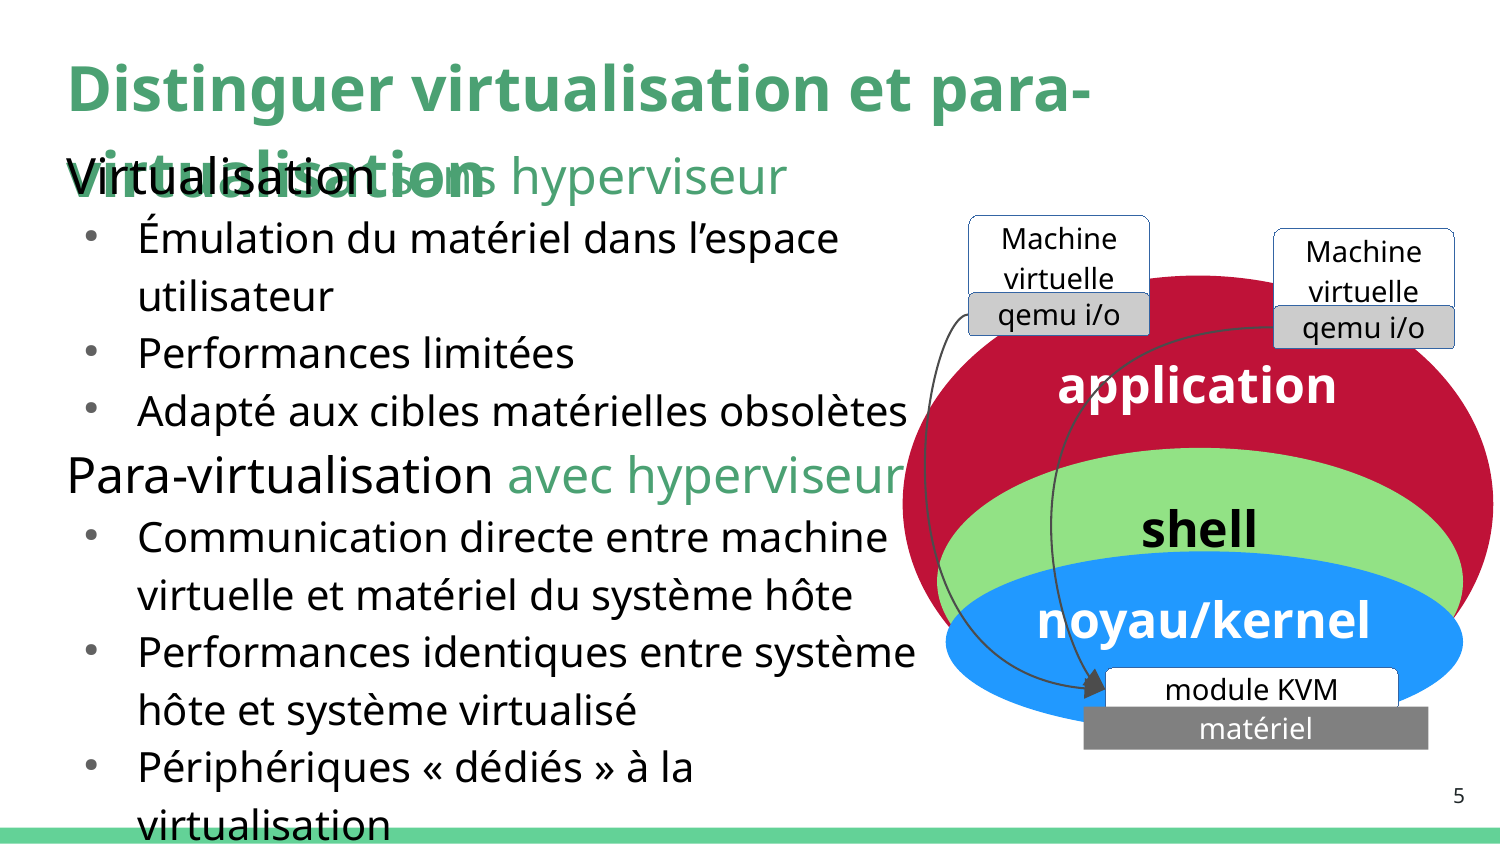

# Distinguer virtualisation et para-virtualisation
Virtualisation sans hyperviseur
Émulation du matériel dans l’espace utilisateur
Performances limitées
Adapté aux cibles matérielles obsolètes
Para-virtualisation avec hyperviseur
Communication directe entre machine virtuelle et matériel du système hôte
Performances identiques entre système hôte et système virtualisé
Périphériques « dédiés » à la virtualisation
Machine
virtuelle
Machine
virtuelle
application
qemu i/o
qemu i/o
shell
noyau/kernel
module KVM
matériel